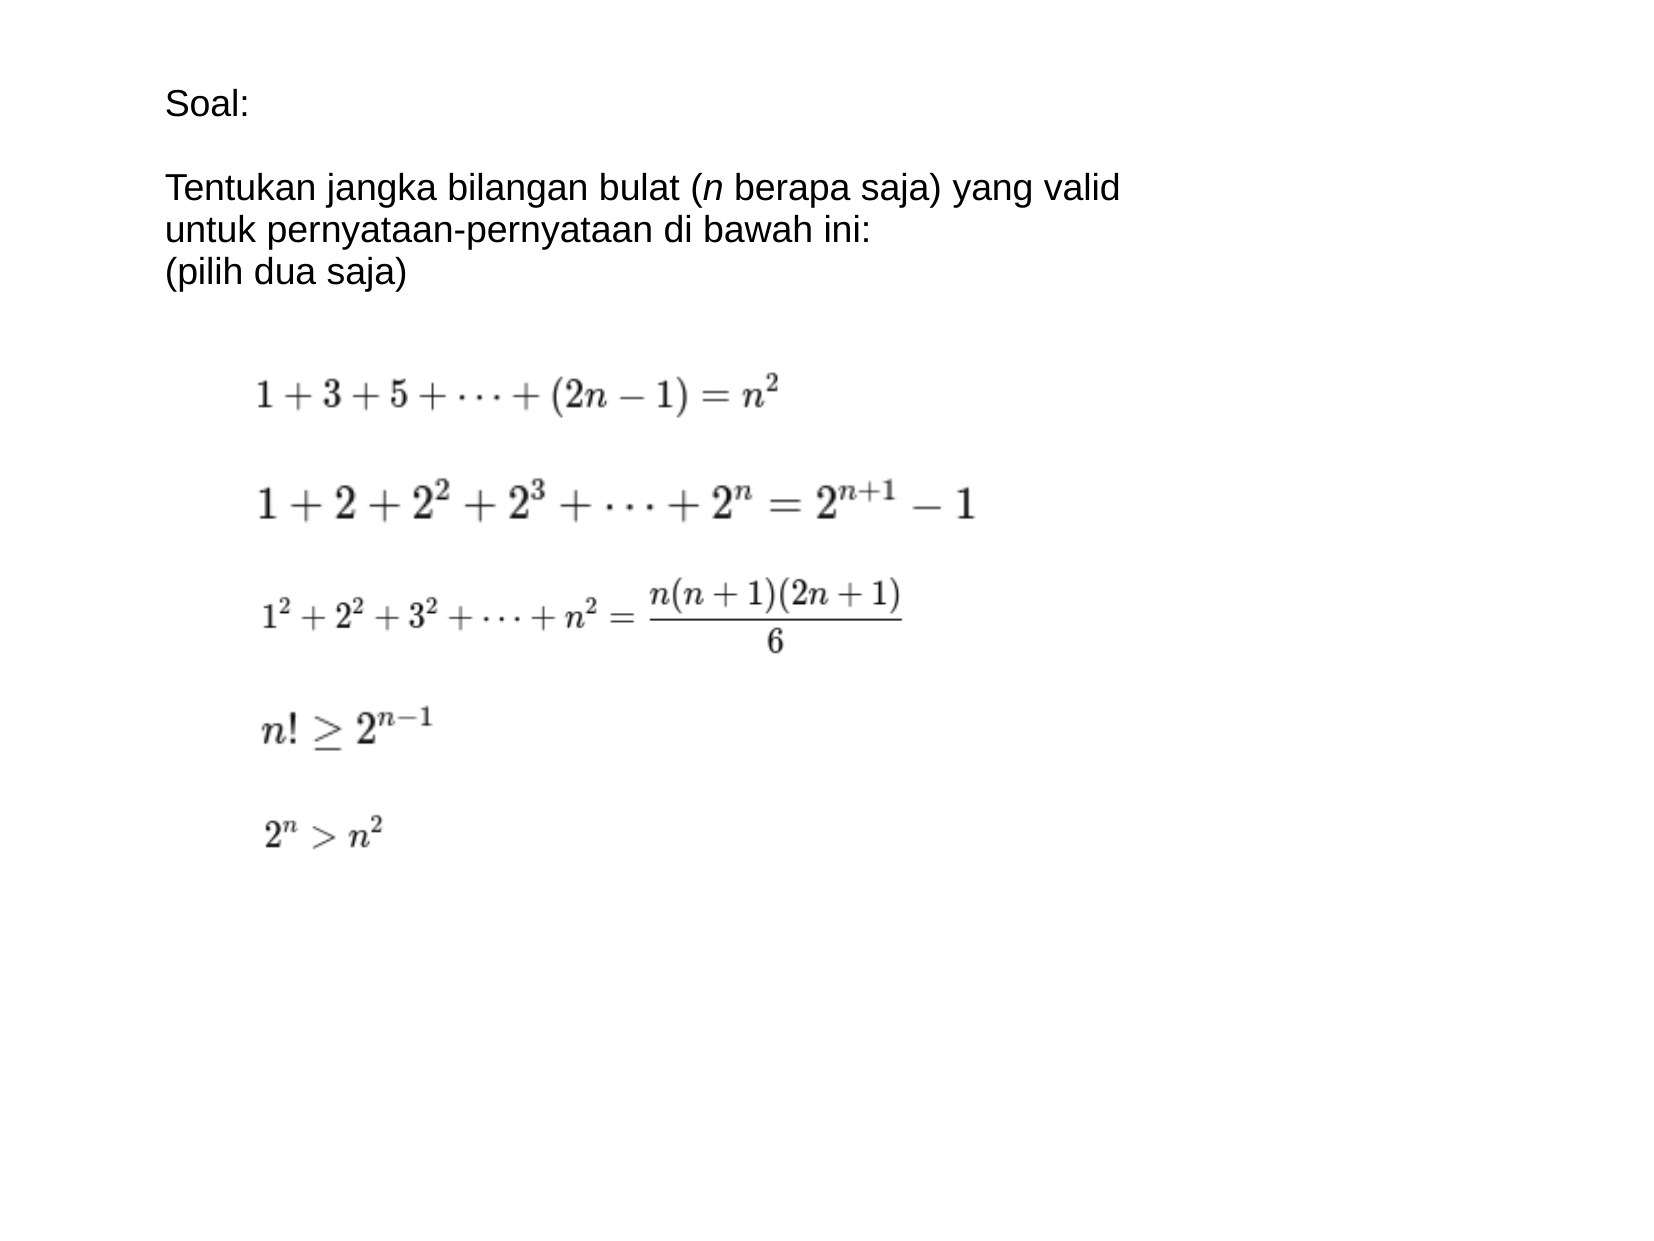

Soal:
Tentukan jangka bilangan bulat (n berapa saja) yang valid
untuk pernyataan-pernyataan di bawah ini:
(pilih dua saja)